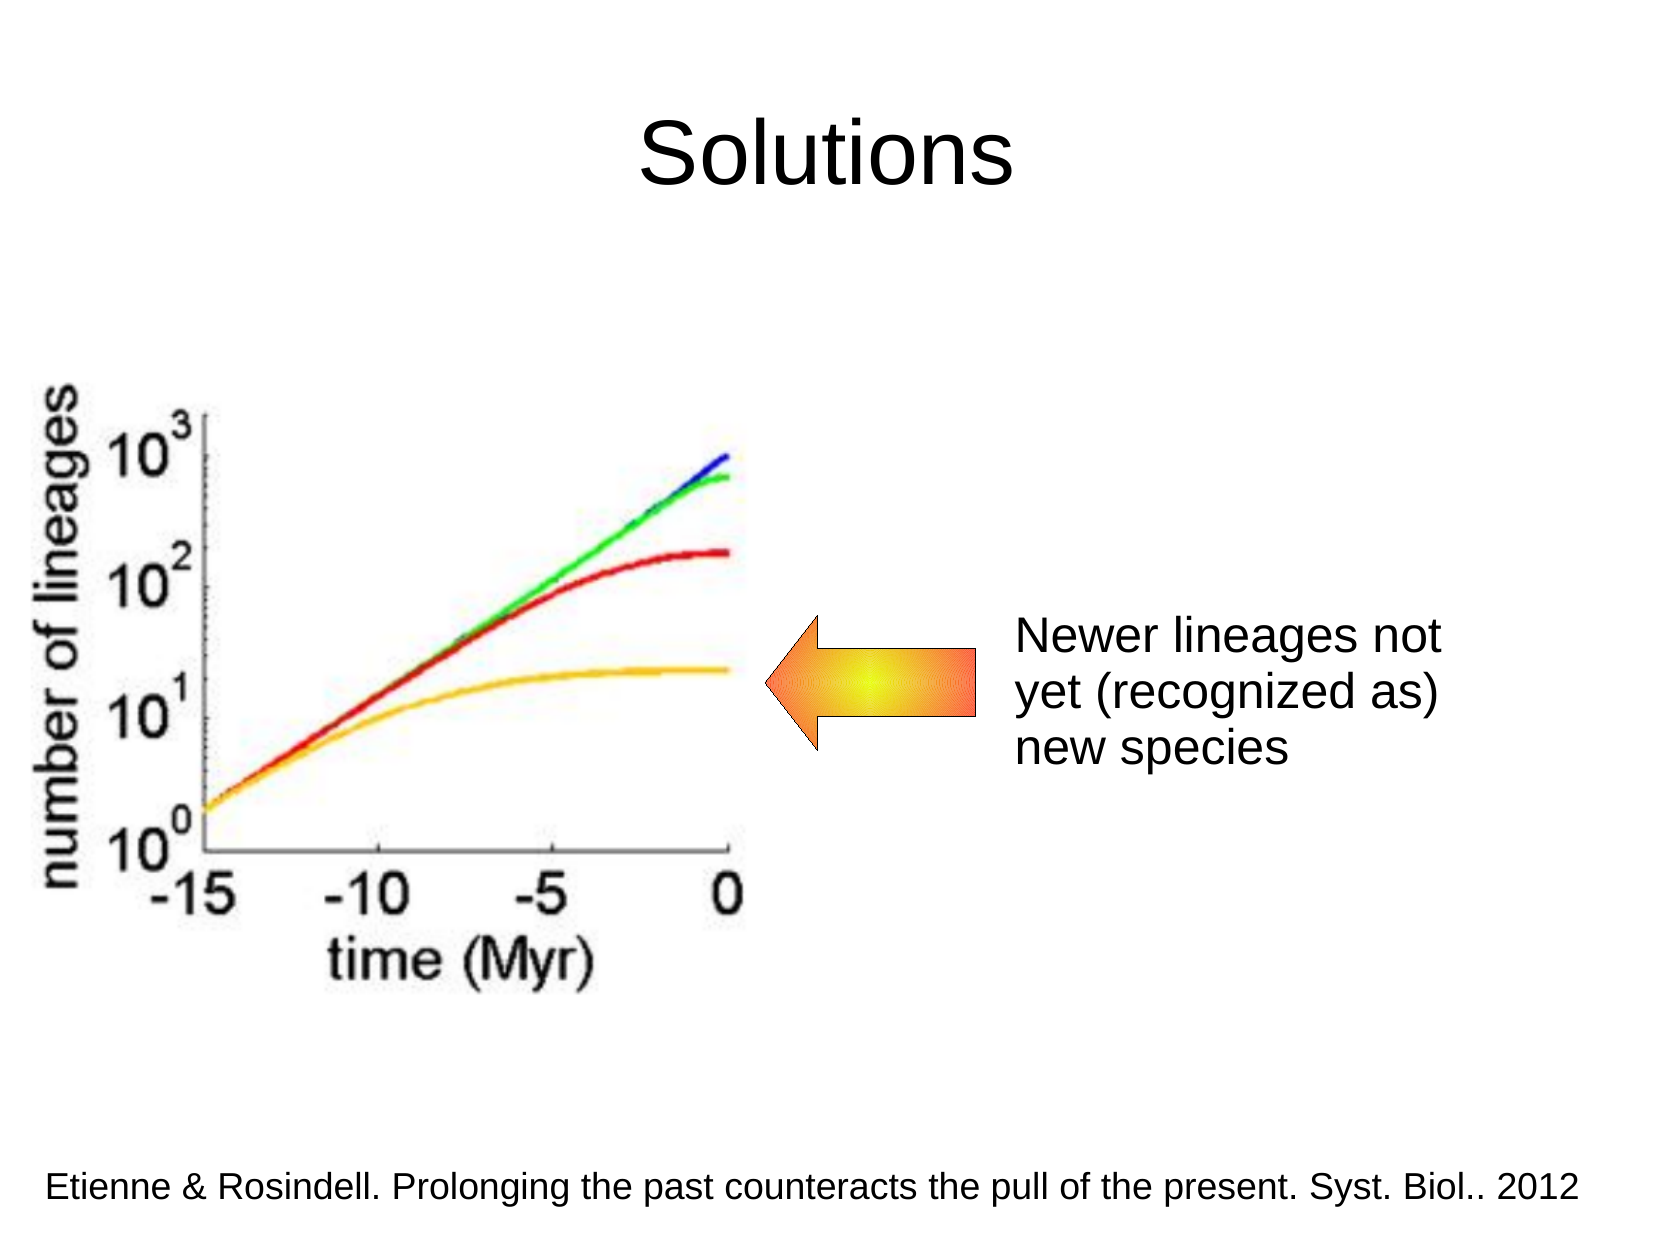

# Solutions
Newer lineages not yet (recognized as) new species
Etienne & Rosindell. Prolonging the past counteracts the pull of the present. Syst. Biol.. 2012